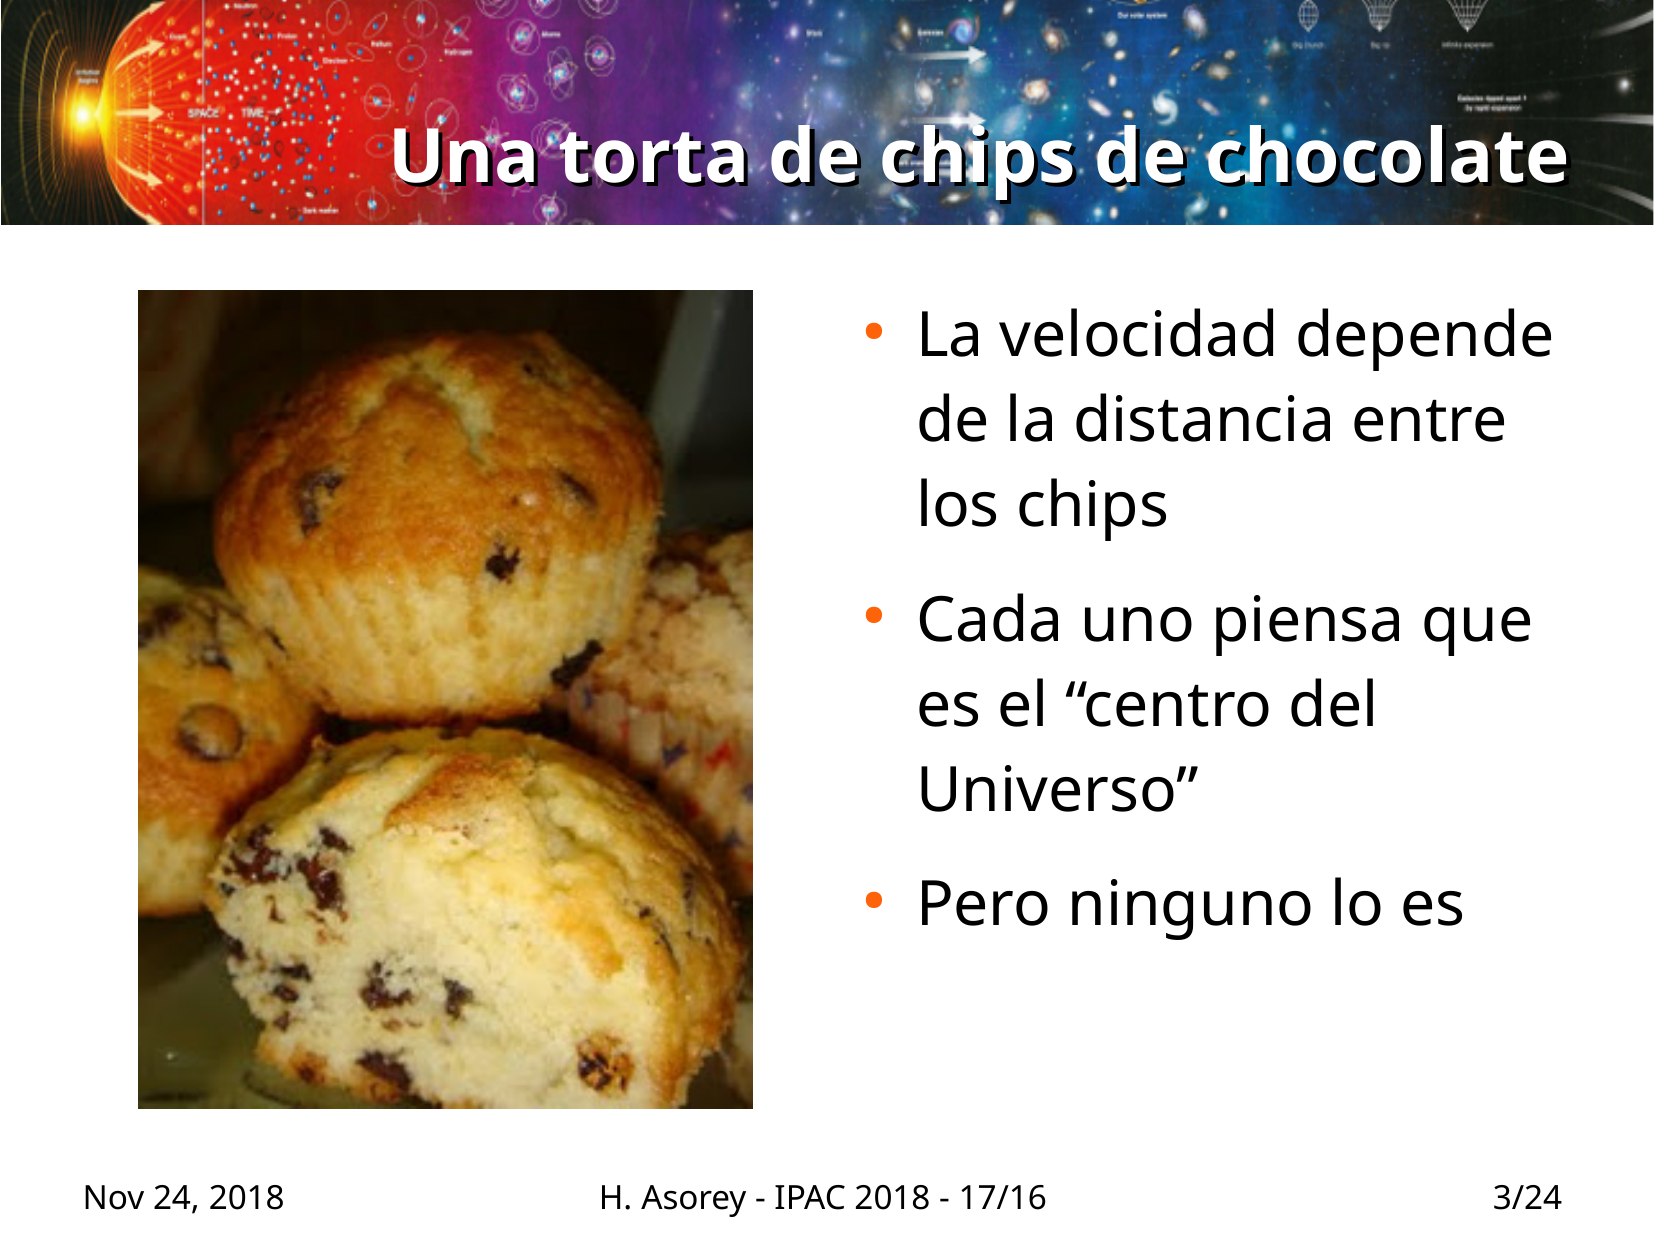

# Una torta de chips de chocolate
La velocidad depende de la distancia entre los chips
Cada uno piensa que es el “centro del Universo”
Pero ninguno lo es
Nov 24, 2018
H. Asorey - IPAC 2018 - 17/16
3